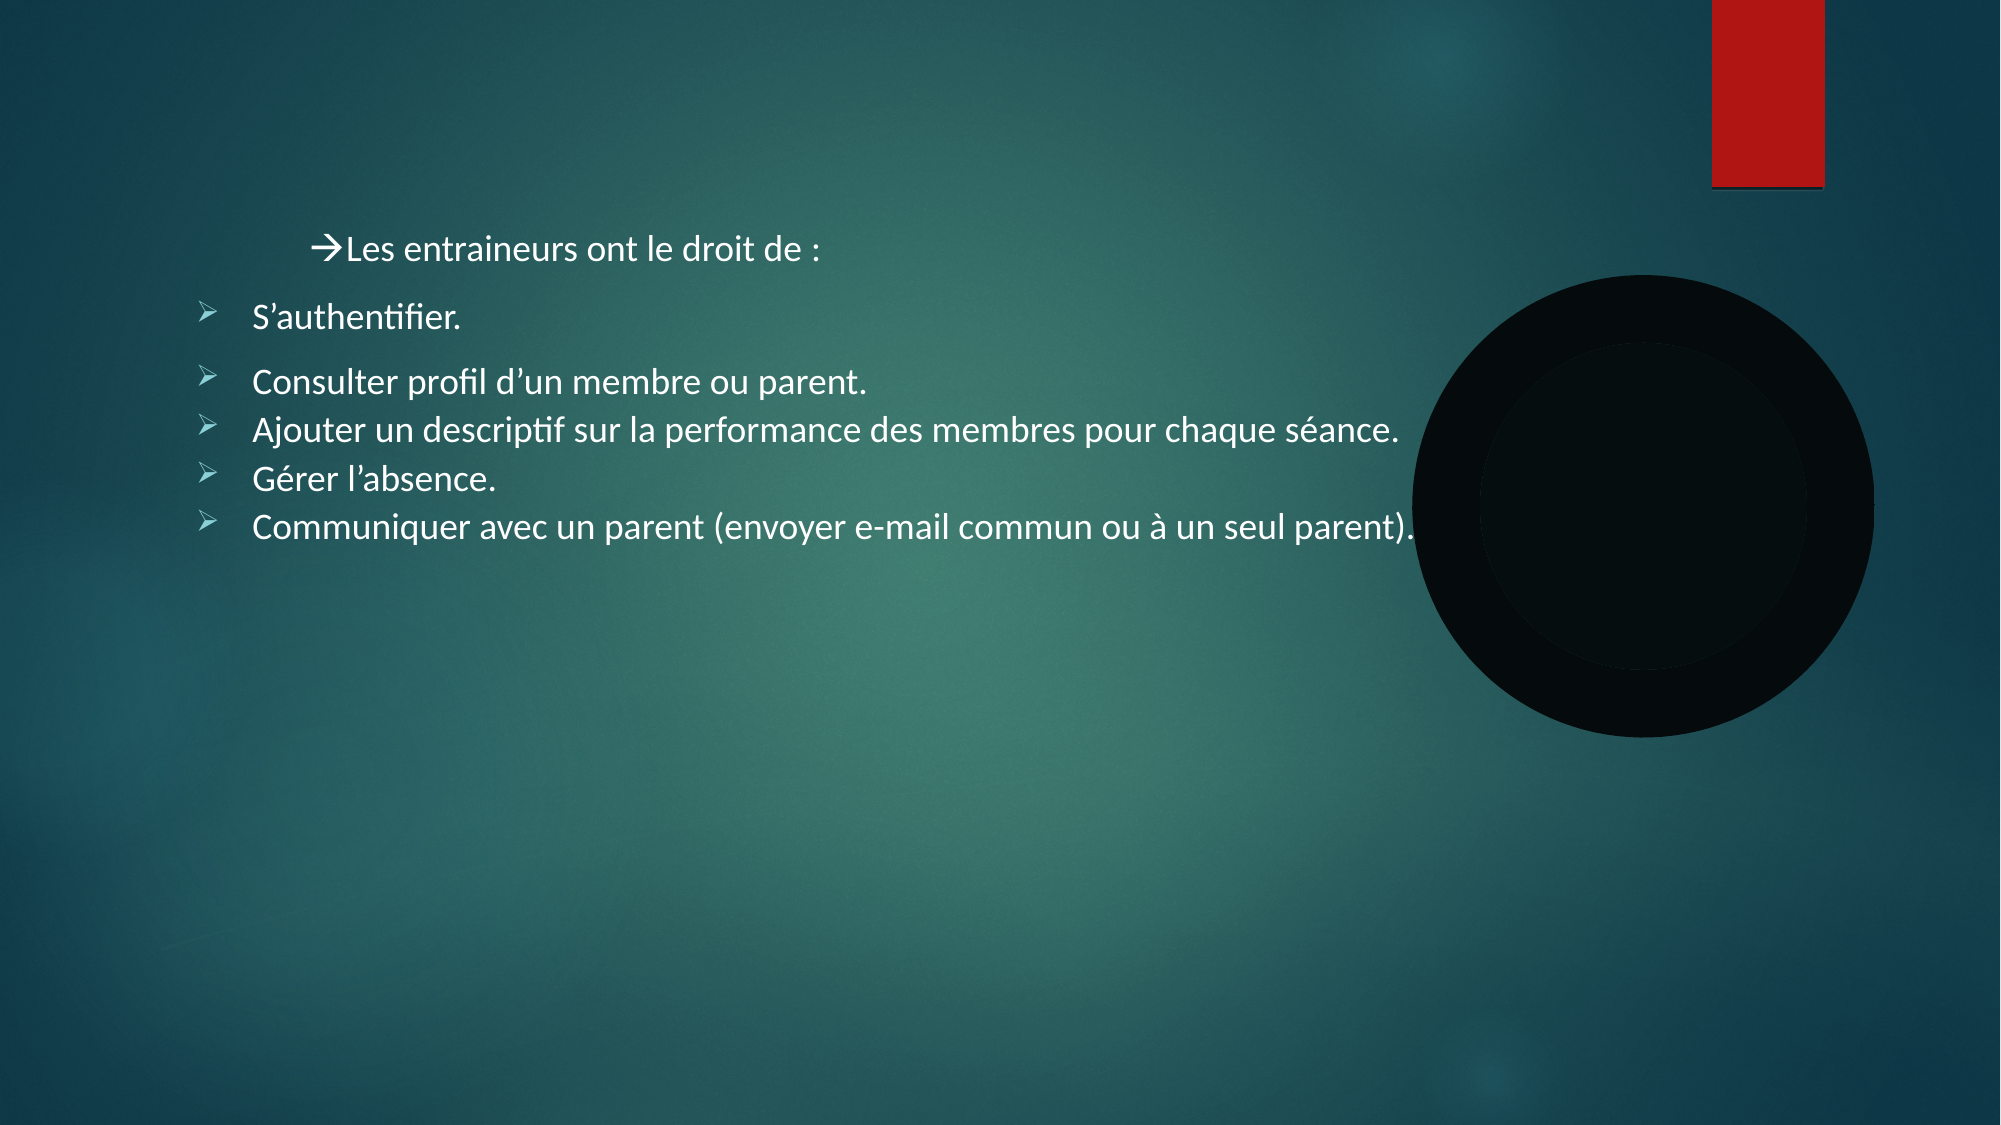

# Les entraineurs ont le droit de :
S’authentifier.
Consulter profil d’un membre ou parent.
Ajouter un descriptif sur la performance des membres pour chaque séance.
Gérer l’absence.
Communiquer avec un parent (envoyer e-mail commun ou à un seul parent).